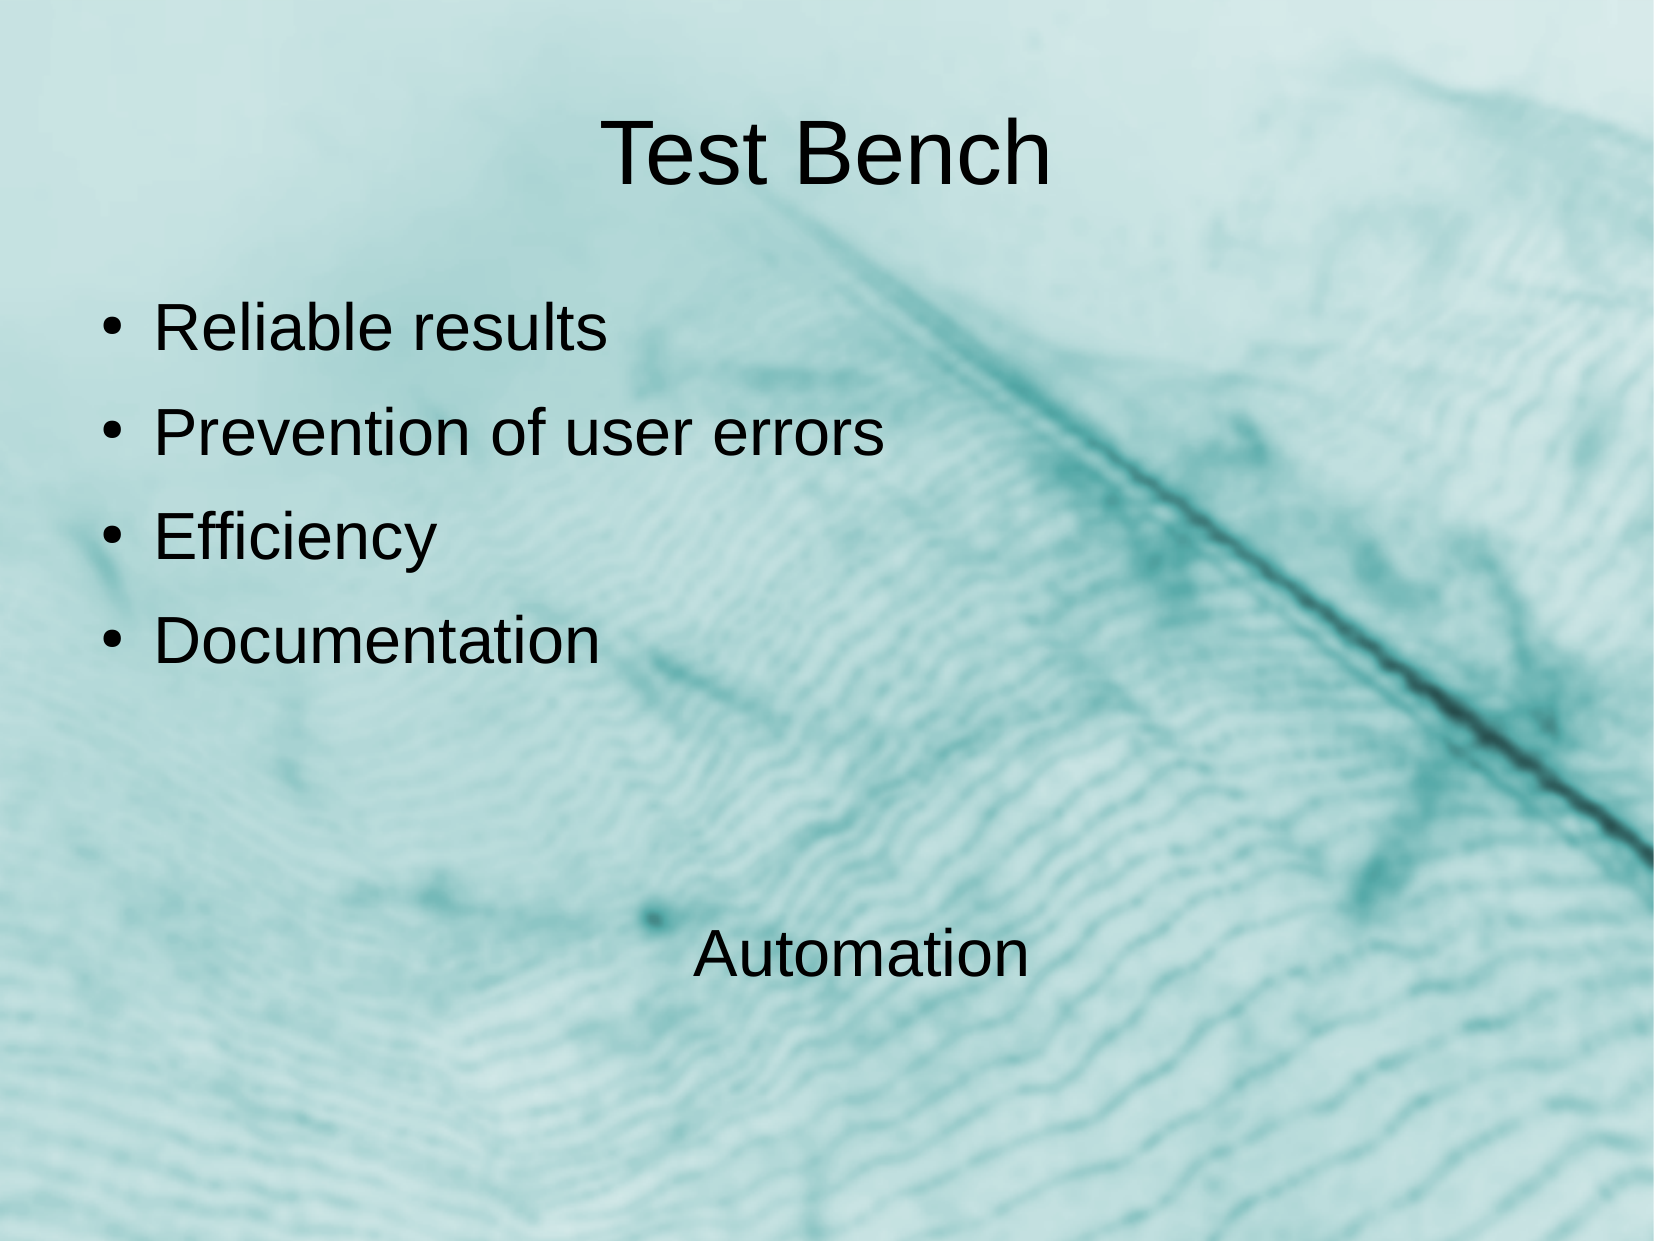

# Test Bench
Reliable results
Prevention of user errors
Efficiency
Documentation
Automation